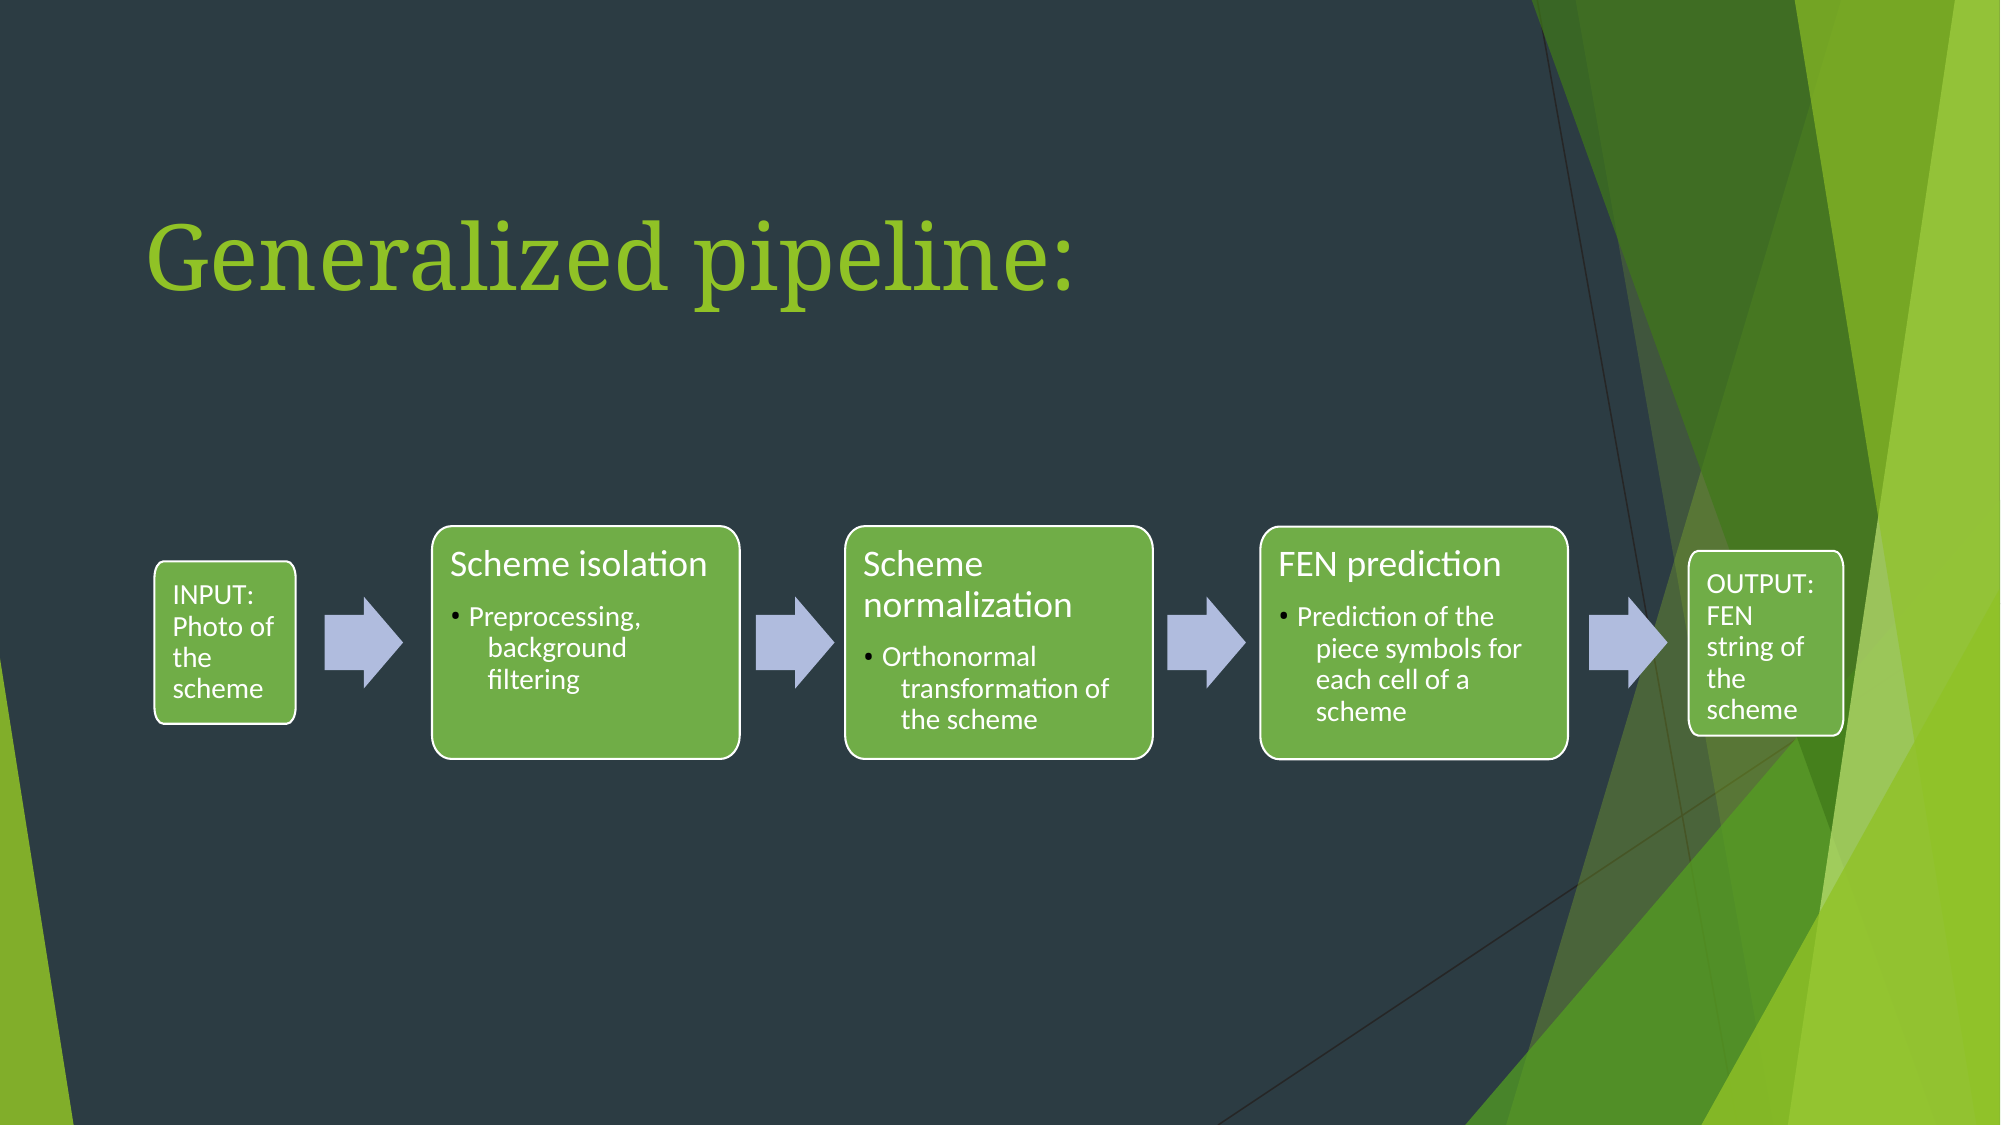

# Generalized pipeline:
Scheme isolation
Preprocessing, background filtering
Scheme normalization
Orthonormal transformation of the scheme
FEN prediction
Prediction of the piece symbols for each cell of a scheme
OUTPUT: FEN string of the scheme
INPUT: Photo of the scheme